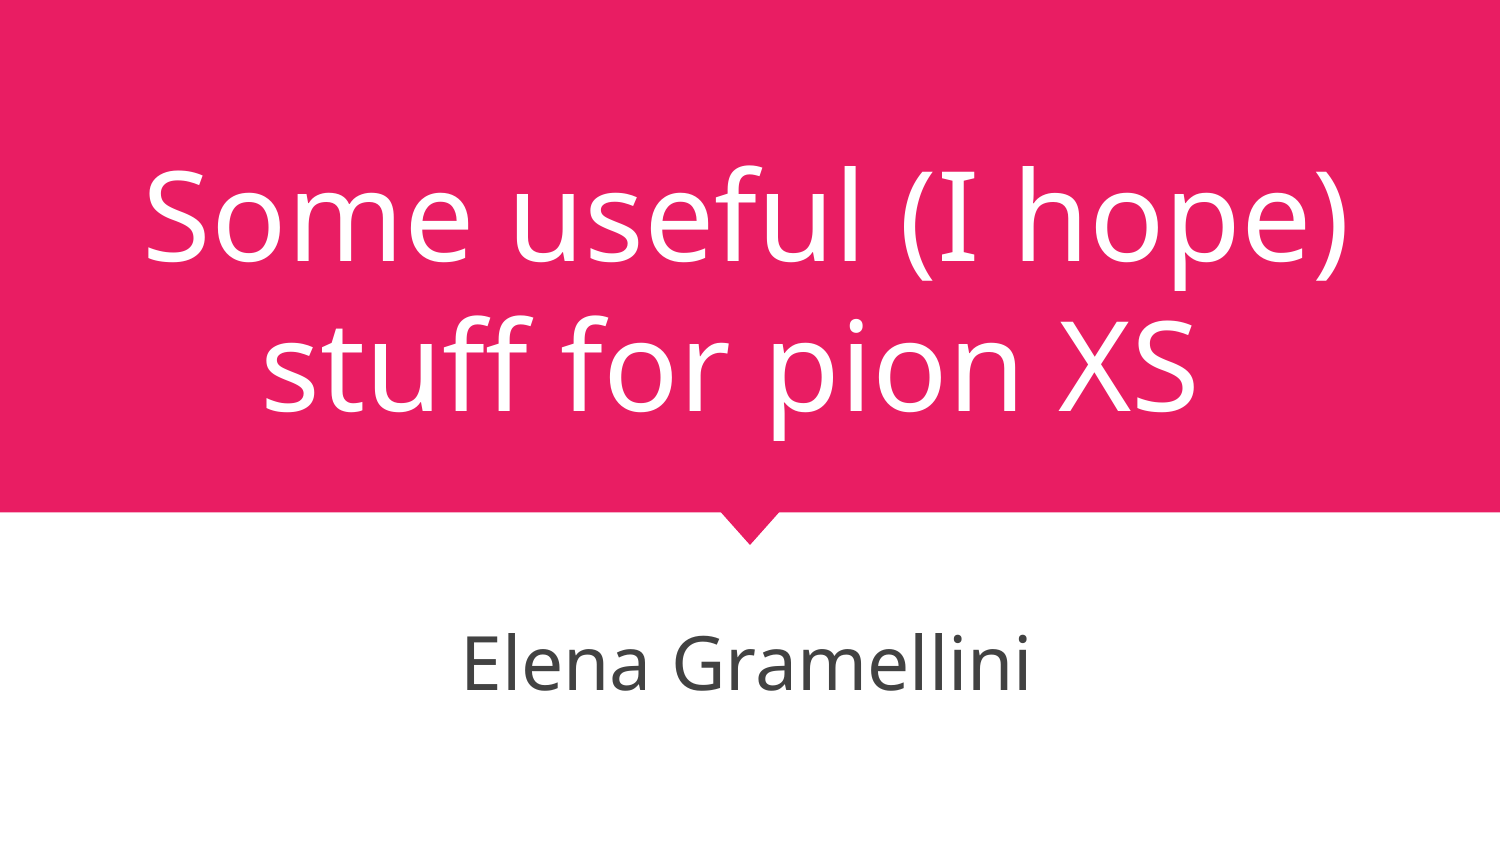

# Some useful (I hope) stuff for pion XS
Elena Gramellini